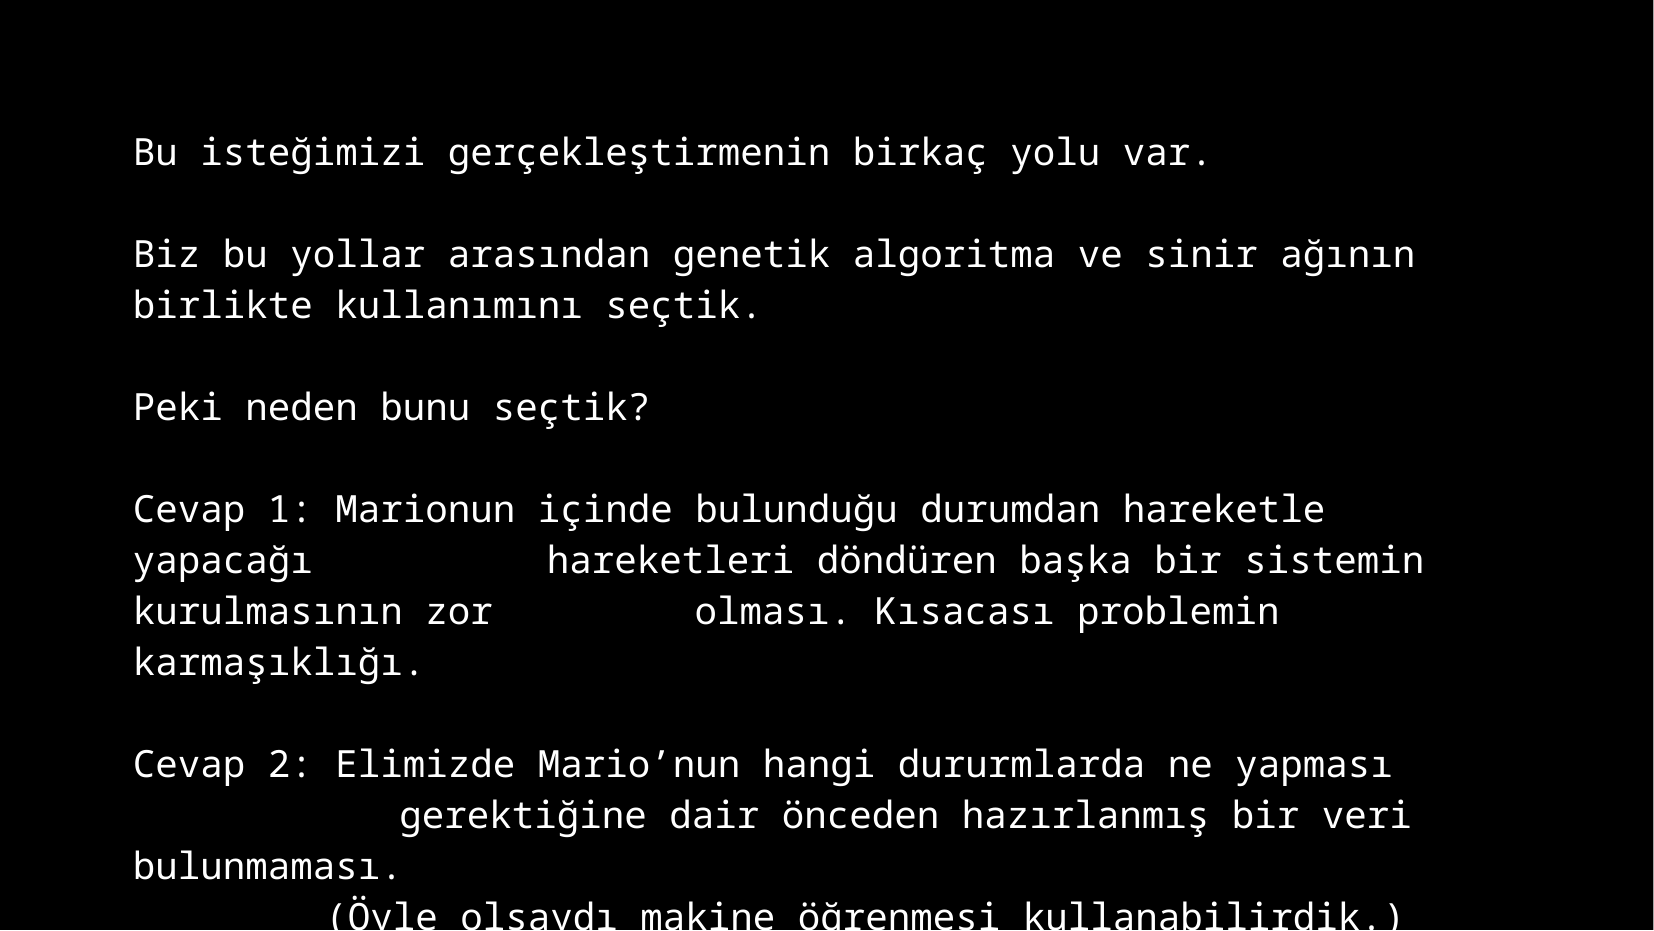

Bu isteğimizi gerçekleştirmenin birkaç yolu var.
Biz bu yollar arasından genetik algoritma ve sinir ağının birlikte kullanımını seçtik.
Peki neden bunu seçtik?
Cevap 1: Marionun içinde bulunduğu durumdan hareketle yapacağı 	 		 hareketleri döndüren başka bir sistemin kurulmasının zor 		 olması. Kısacası problemin karmaşıklığı.
Cevap 2: Elimizde Mario’nun hangi dururmlarda ne yapması 				 gerektiğine dair önceden hazırlanmış bir veri bulunmaması.
		 (Öyle olsaydı makine öğrenmesi kullanabilirdik.)
Cevap 3: Youtube’daki abilerin videolarına özenmek.